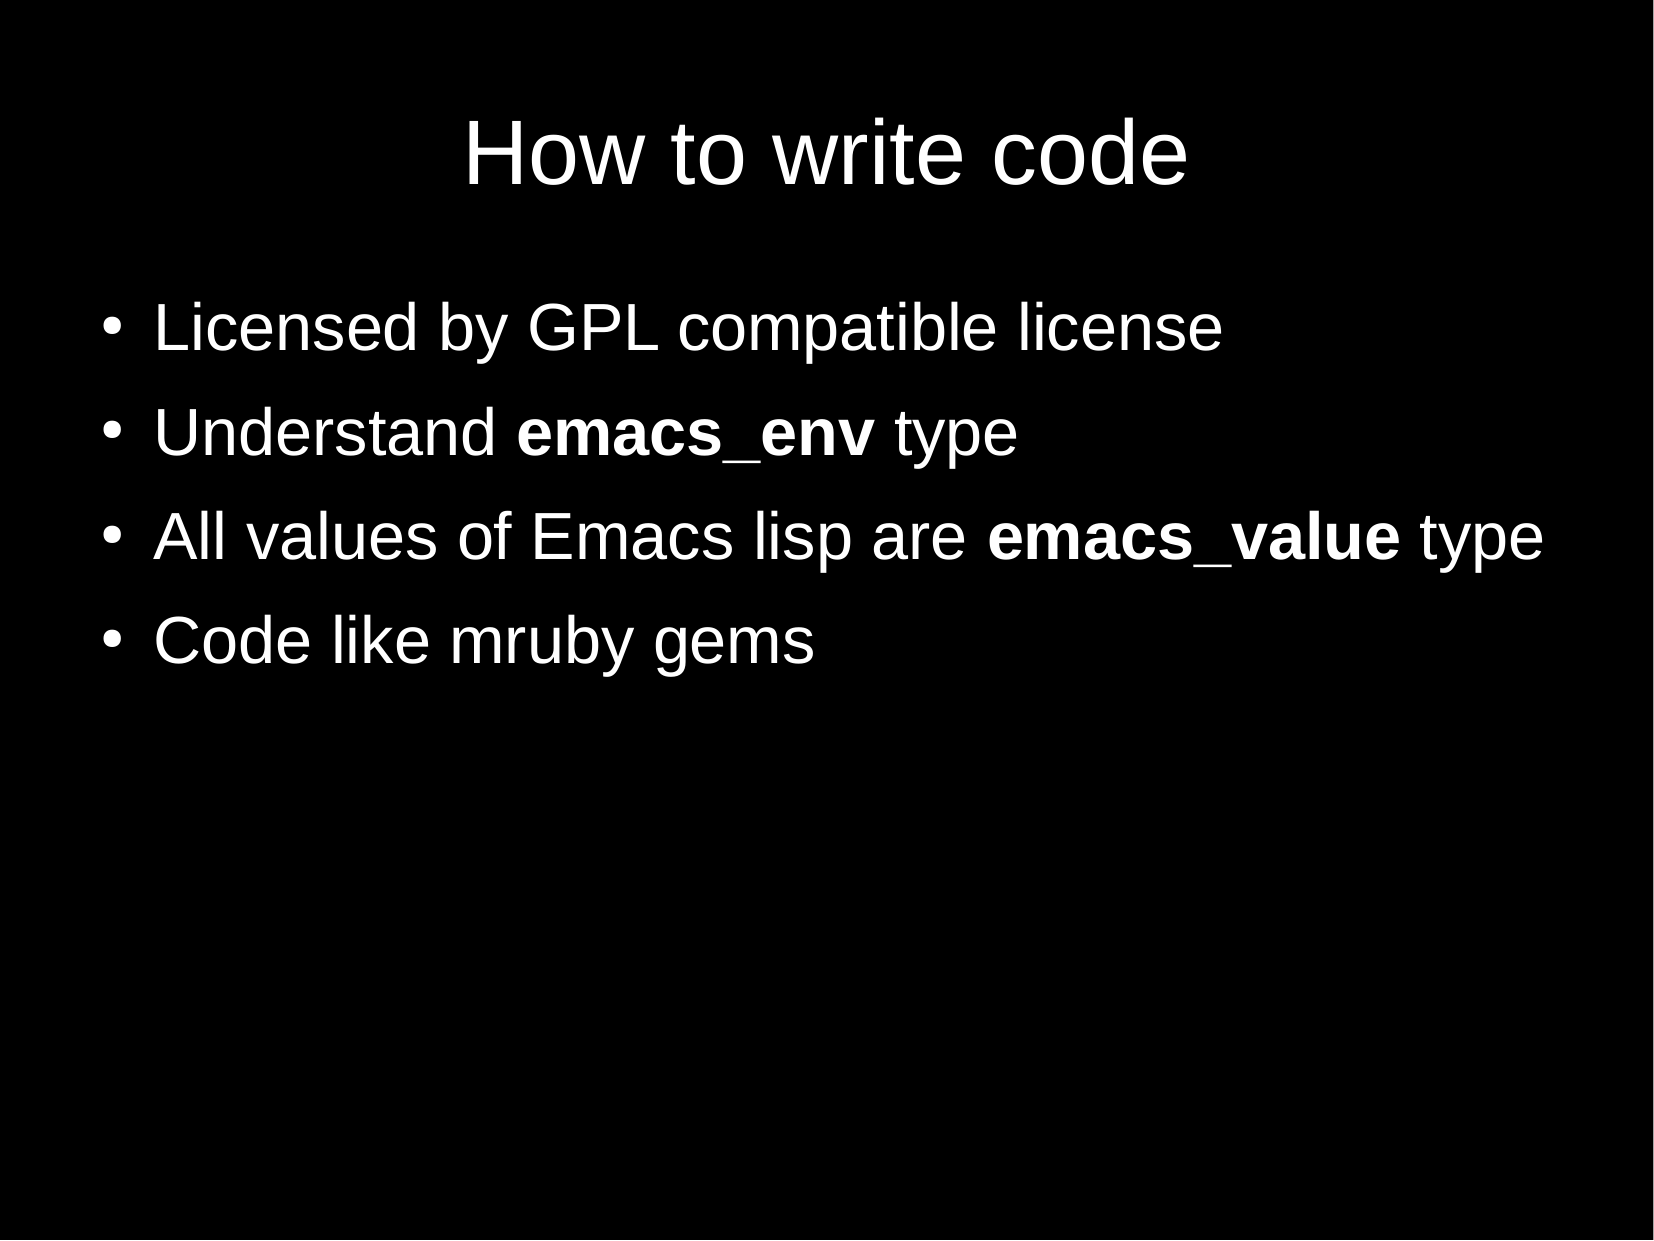

# How to write code
Licensed by GPL compatible license
Understand emacs_env type
All values of Emacs lisp are emacs_value type
Code like mruby gems